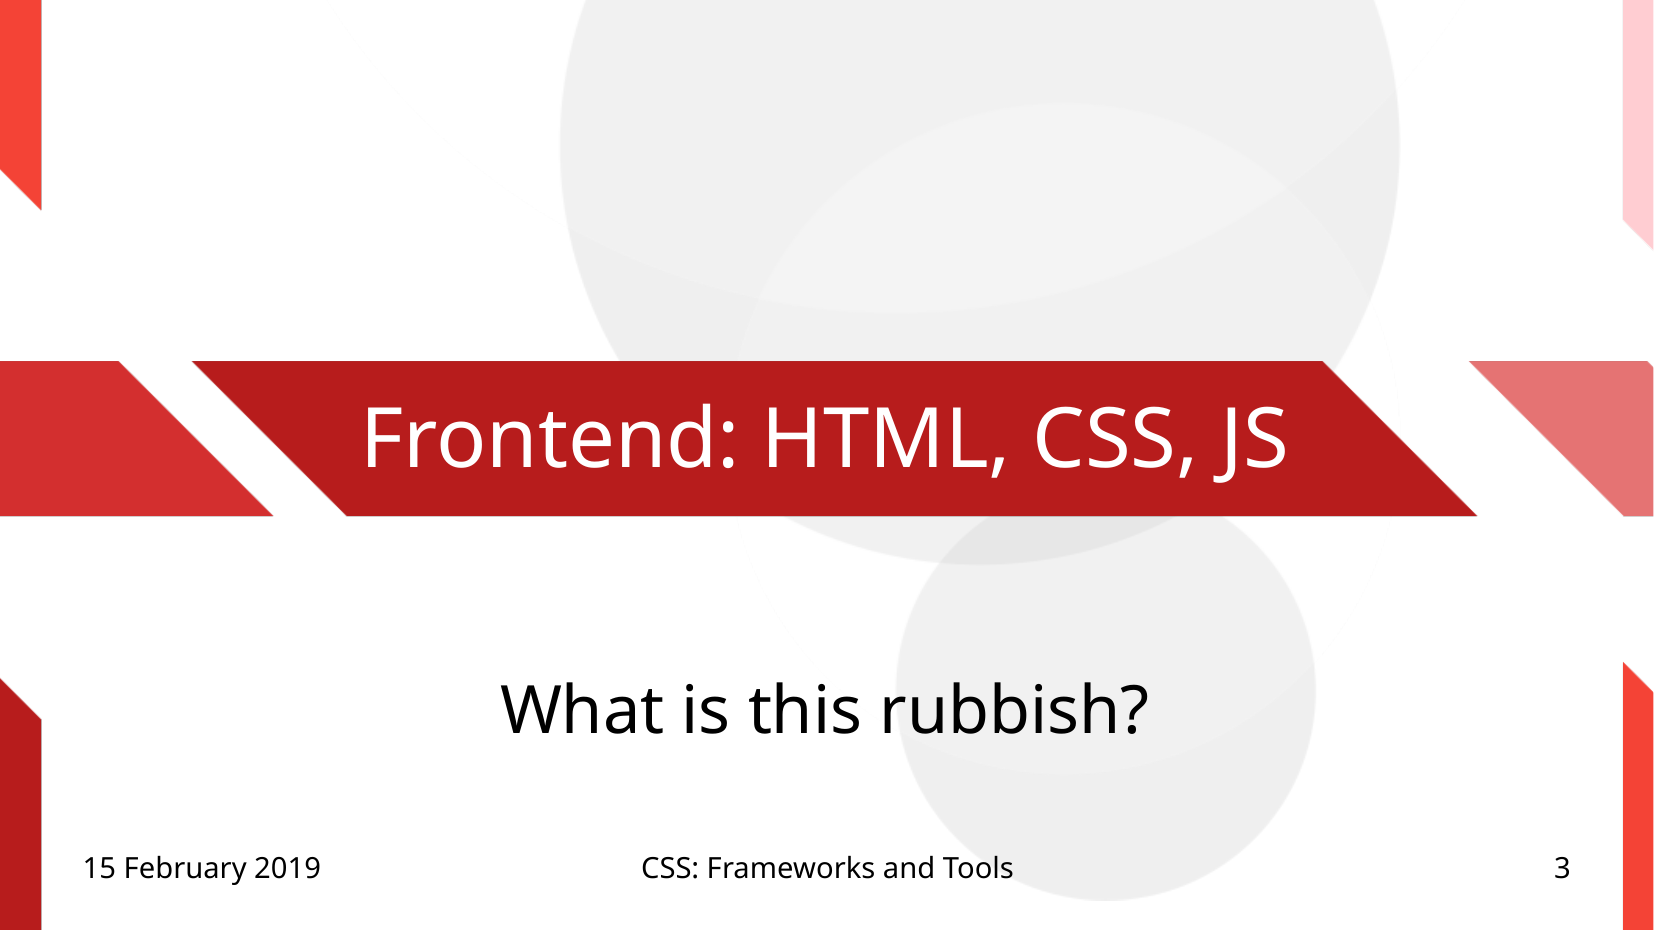

# Frontend: HTML, CSS, JS
What is this rubbish?
15 February 2019
CSS: Frameworks and Tools
3